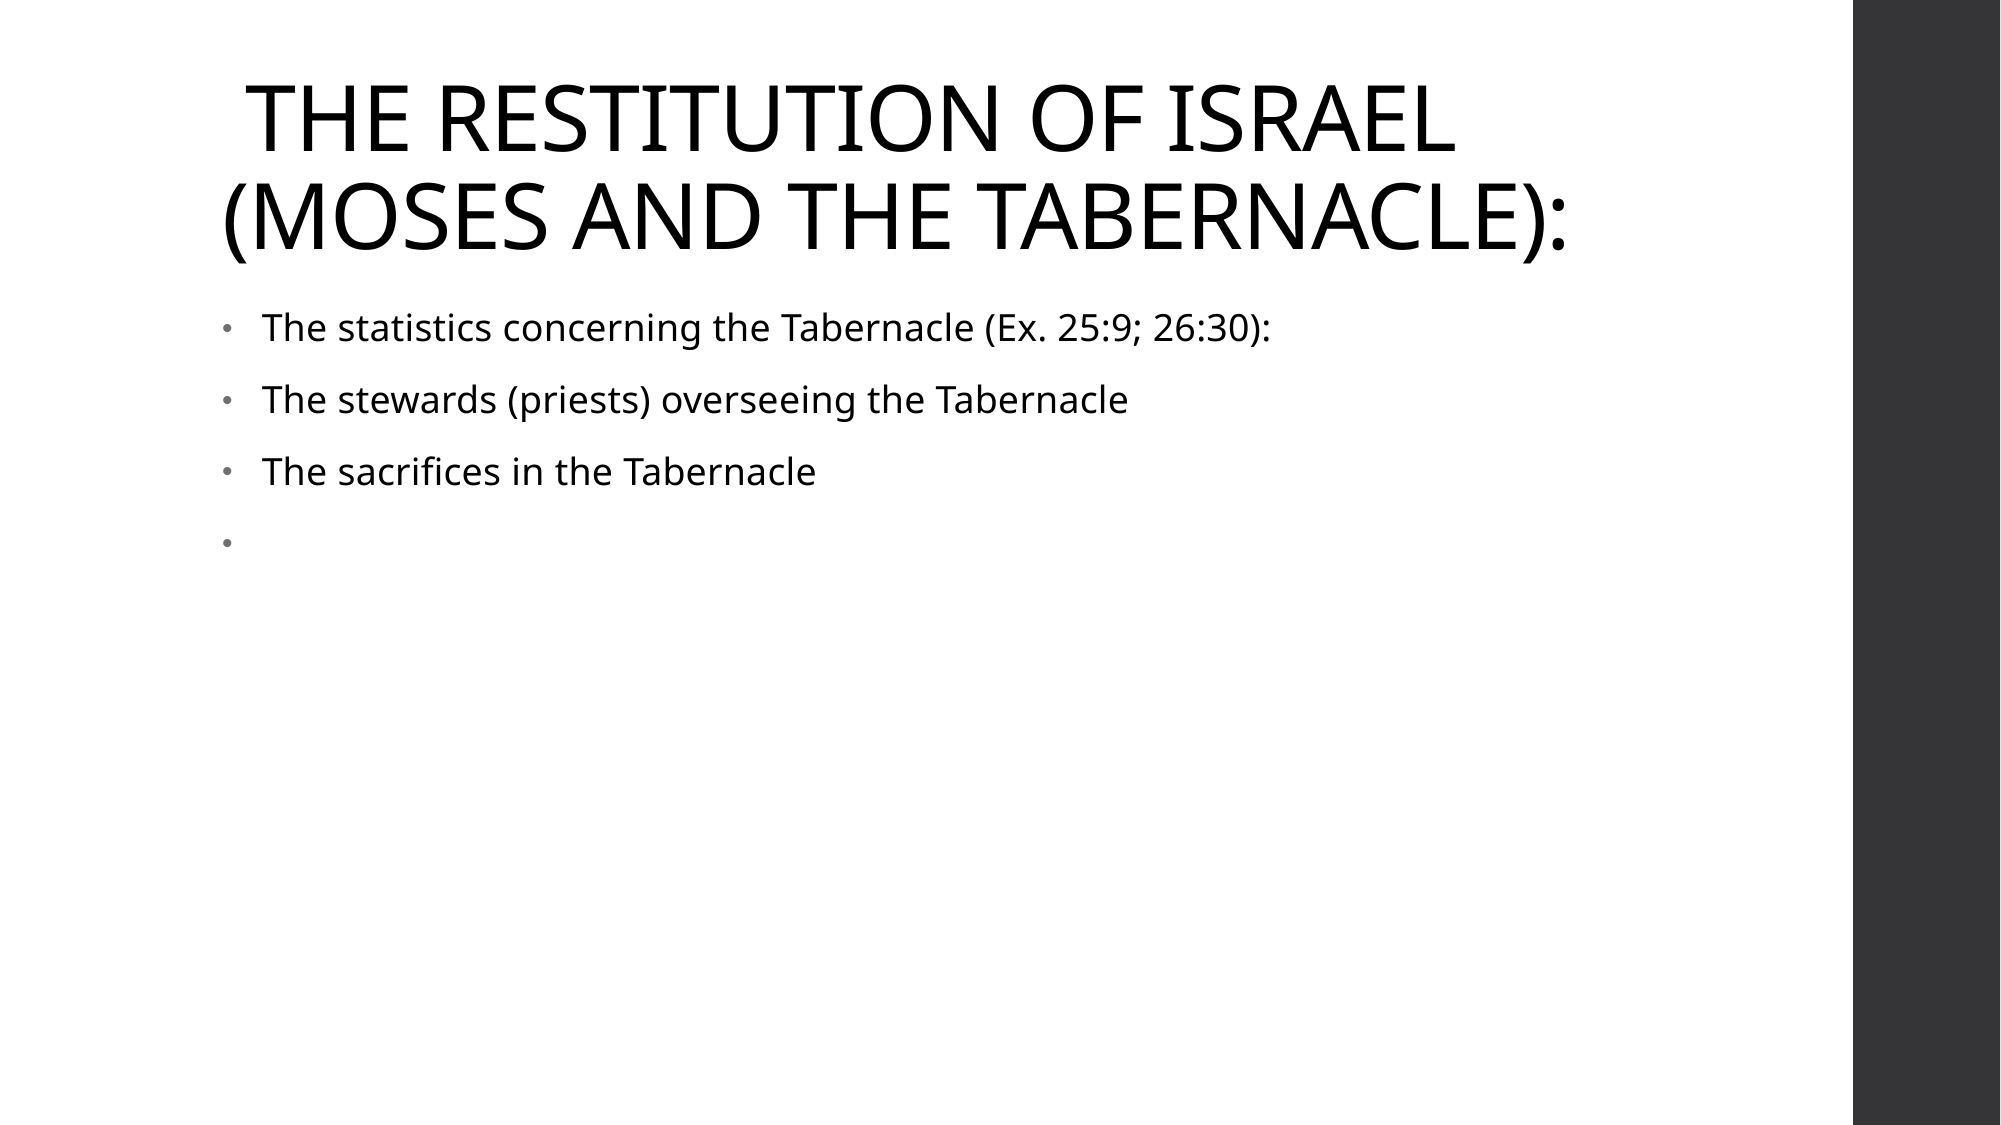

# THE RESTITUTION OF ISRAEL (MOSES AND THE TABERNACLE):
 The statistics concerning the Tabernacle (Ex. 25:9; 26:30):
 The stewards (priests) overseeing the Tabernacle
 The sacrifices in the Tabernacle